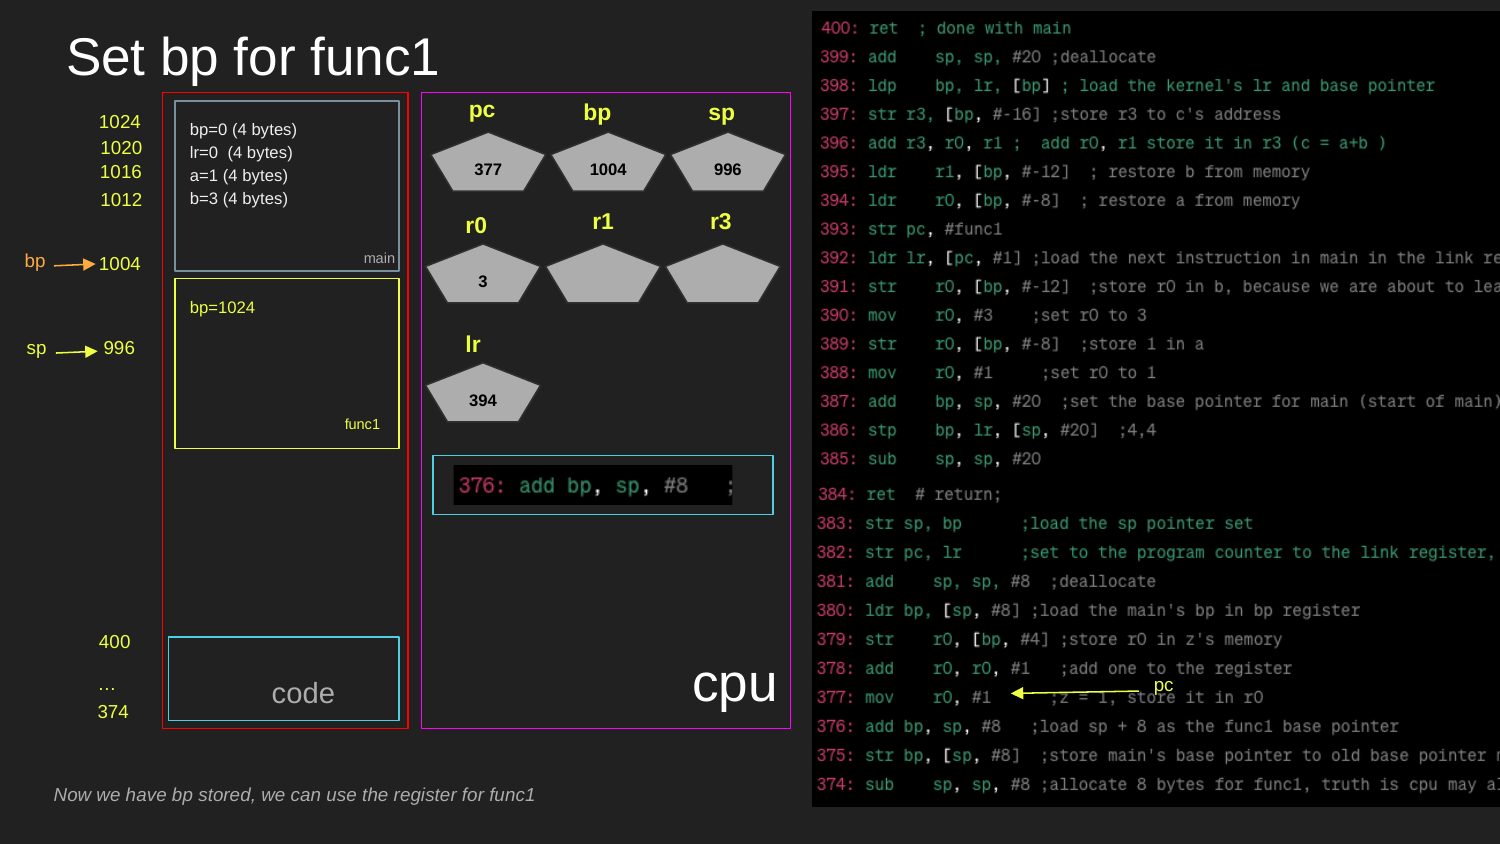

# Set bp for func1
pc
bp
sp
1024
bp=0 (4 bytes)
lr=0 (4 bytes)
a=1 (4 bytes)
b=3 (4 bytes)
1020
377
1004
996
1016
1012
r1
r3
r0
bp
main
1004
3
bp=1024
lr
sp
996
394
func1
400
cpu
…
pc
code
374
Now we have bp stored, we can use the register for func1